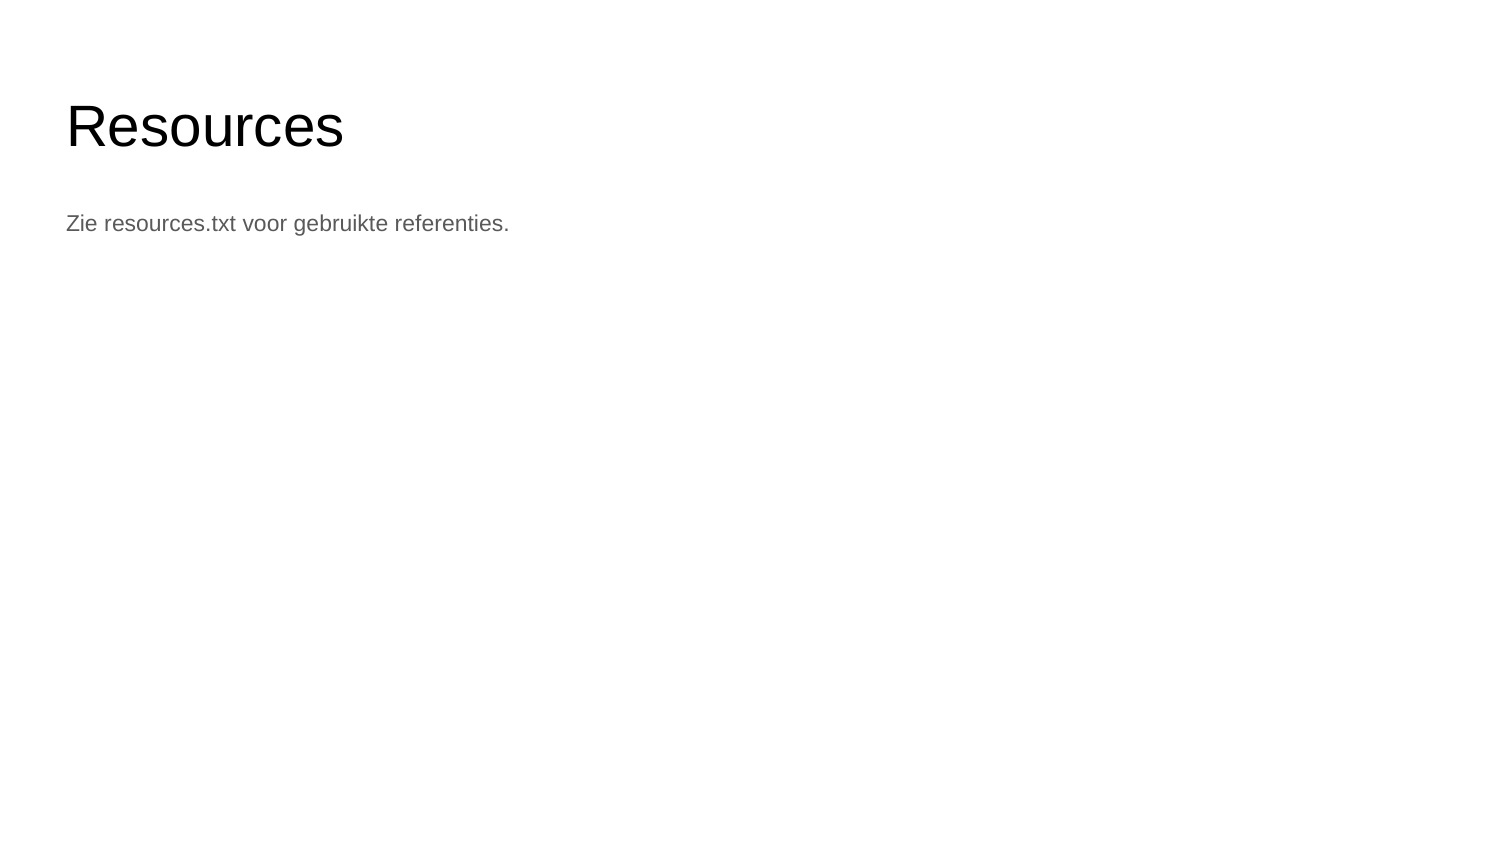

# Resources
Zie resources.txt voor gebruikte referenties.